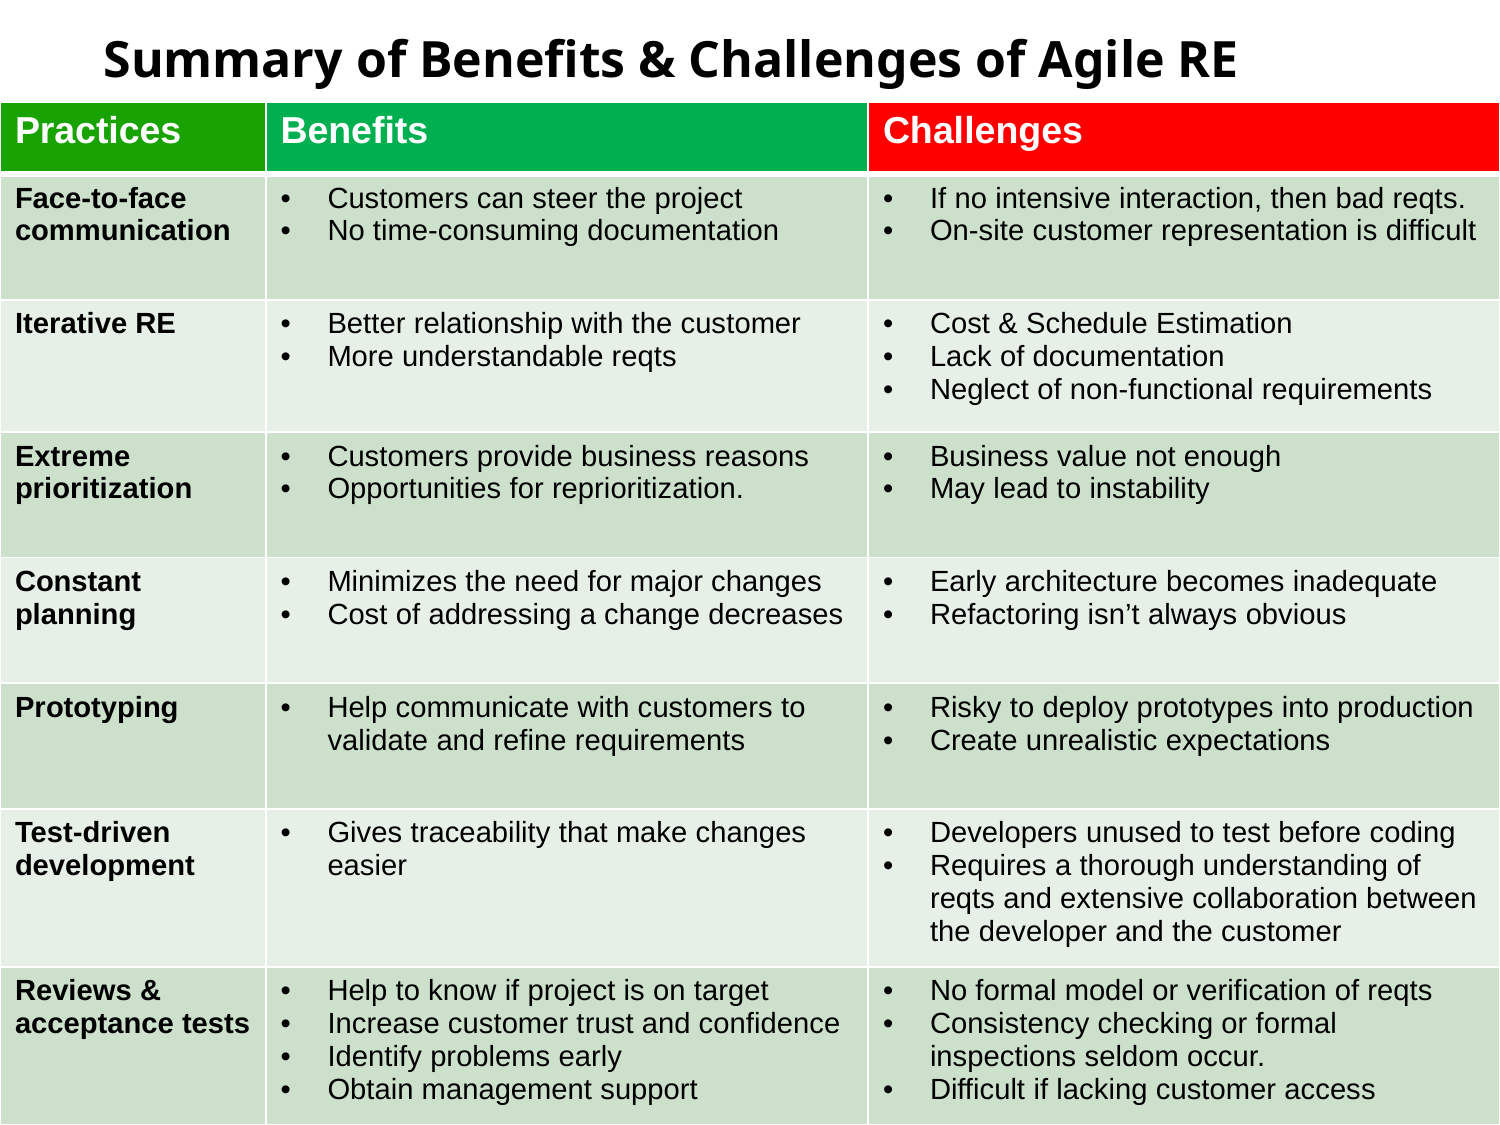

# Summary of Benefits & Challenges of Agile RE
| Practices | Benefits | Challenges |
| --- | --- | --- |
| Face-to-face communication | Customers can steer the project No time-consuming documentation | If no intensive interaction, then bad reqts. On-site customer representation is difficult |
| Iterative RE | Better relationship with the customer More understandable reqts | Cost & Schedule Estimation Lack of documentation Neglect of non-functional requirements |
| Extreme prioritization | Customers provide business reasons Opportunities for reprioritization. | Business value not enough May lead to instability |
| Constant planning | Minimizes the need for major changes Cost of addressing a change decreases | Early architecture becomes inadequate Refactoring isn’t always obvious |
| Prototyping | Help communicate with customers to validate and refine requirements | Risky to deploy prototypes into production Create unrealistic expectations |
| Test-driven development | Gives traceability that make changes easier | Developers unused to test before coding Requires a thorough understanding of reqts and extensive collaboration between the developer and the customer |
| Reviews & acceptance tests | Help to know if project is on target Increase customer trust and confidence Identify problems early Obtain management support | No formal model or verification of reqts Consistency checking or formal inspections seldom occur. Difficult if lacking customer access |